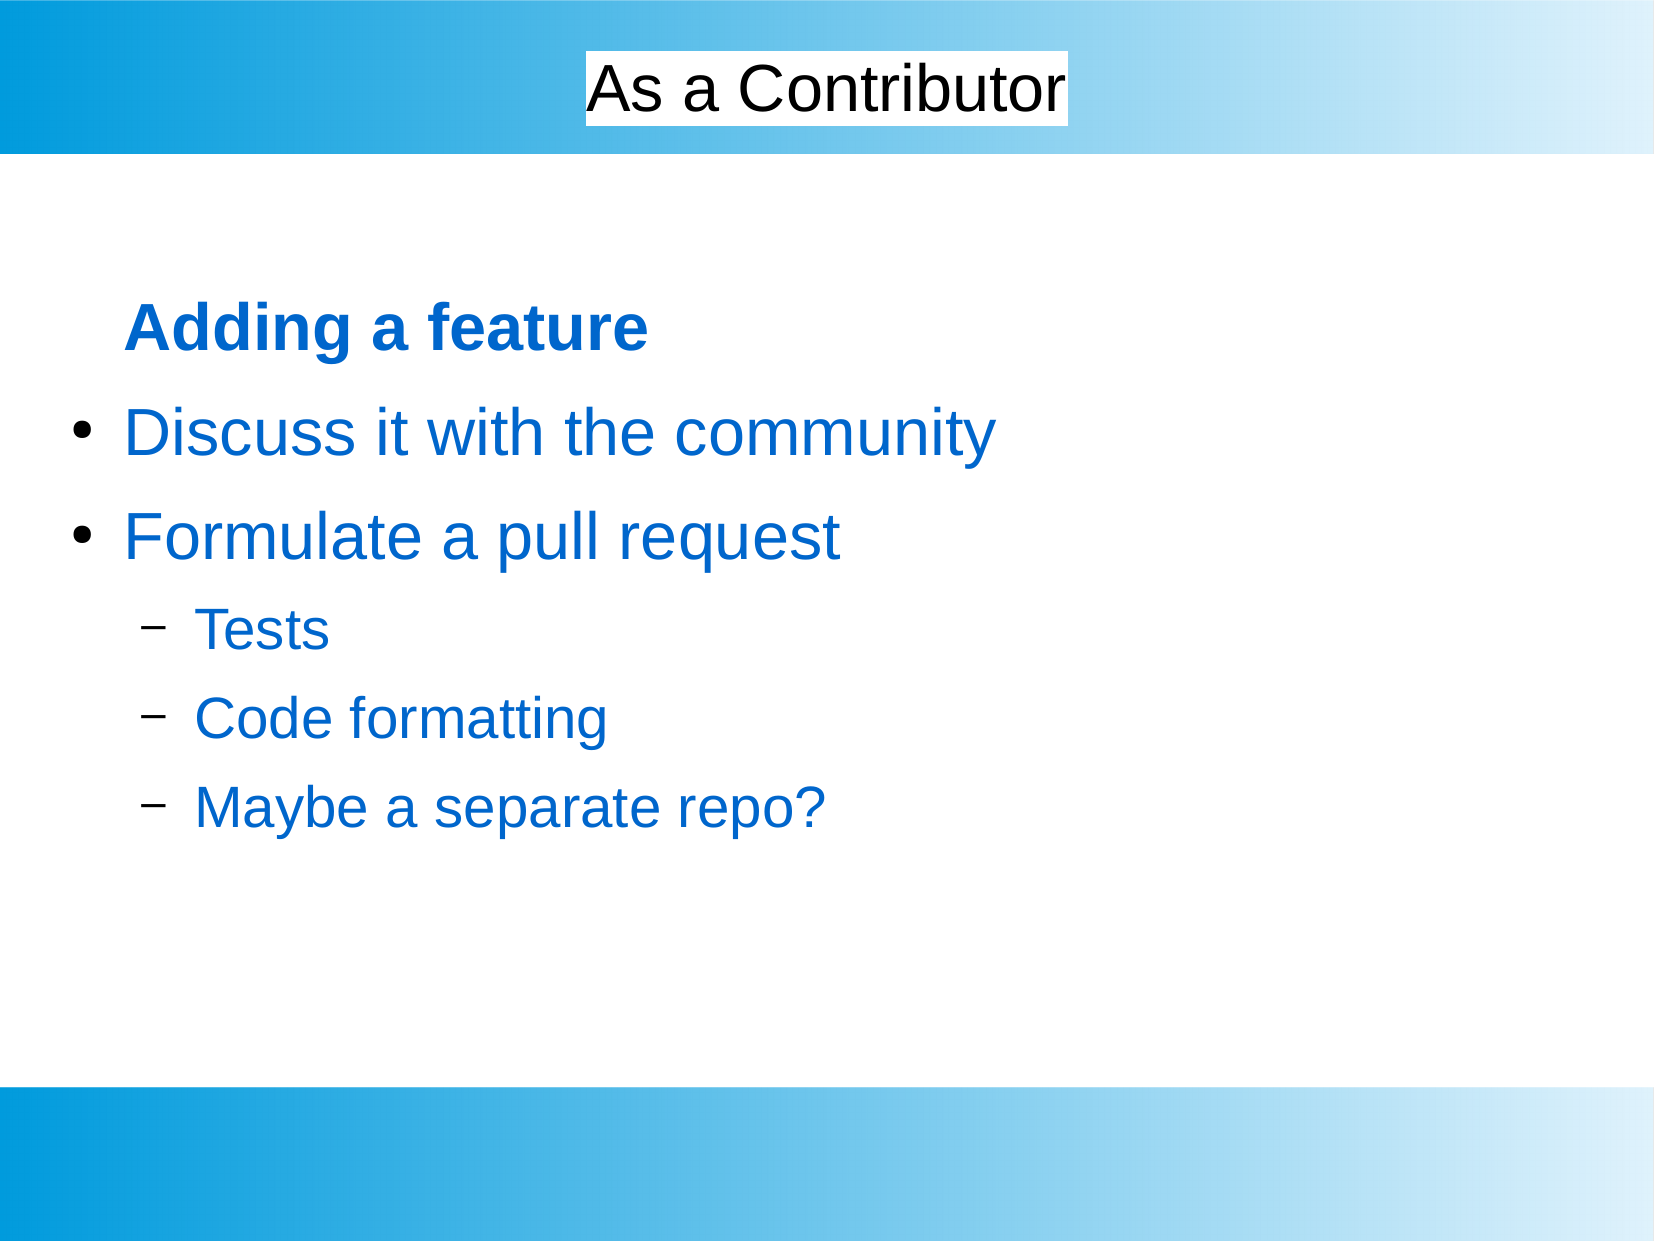

As a Contributor
# Adding a feature
Discuss it with the community
Formulate a pull request
Tests
Code formatting
Maybe a separate repo?